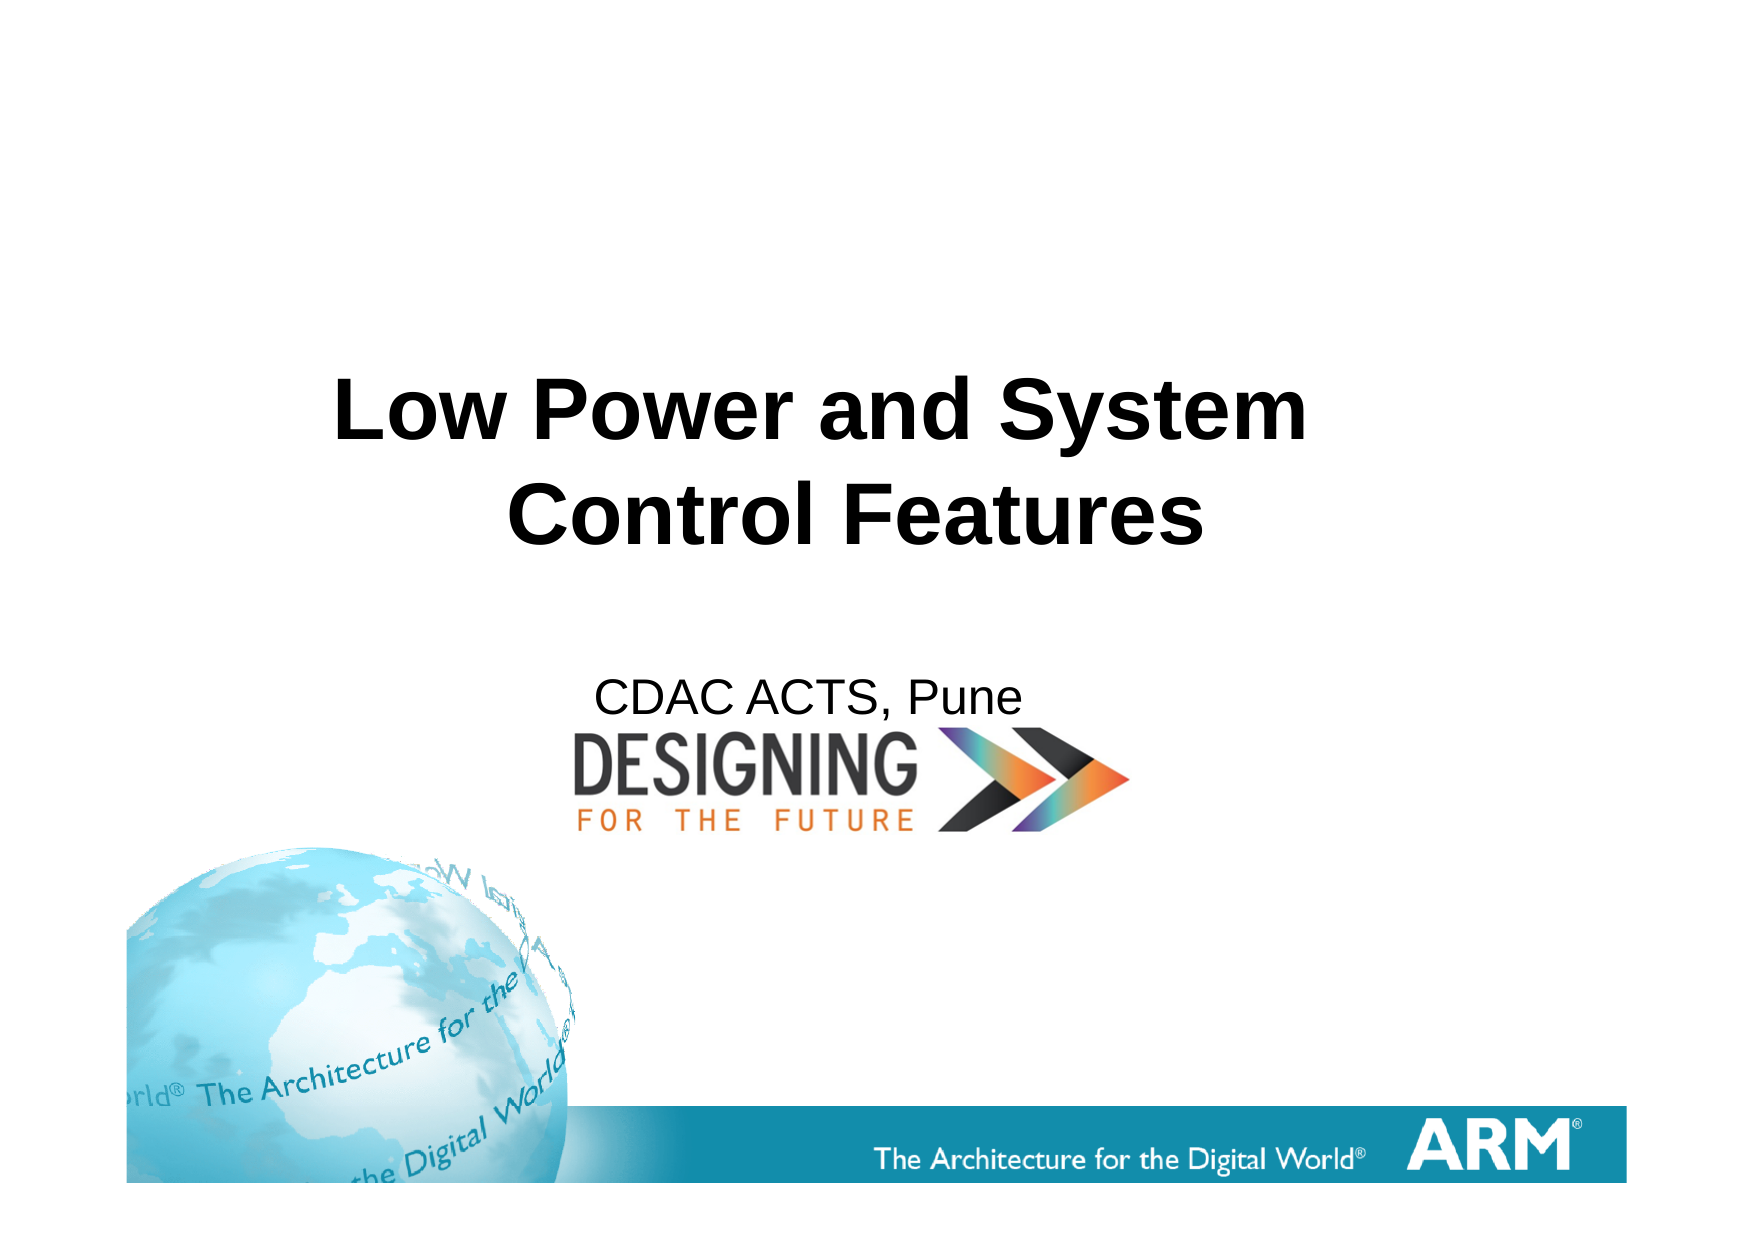

# Low Power and System Control Features
CDAC ACTS, Pune